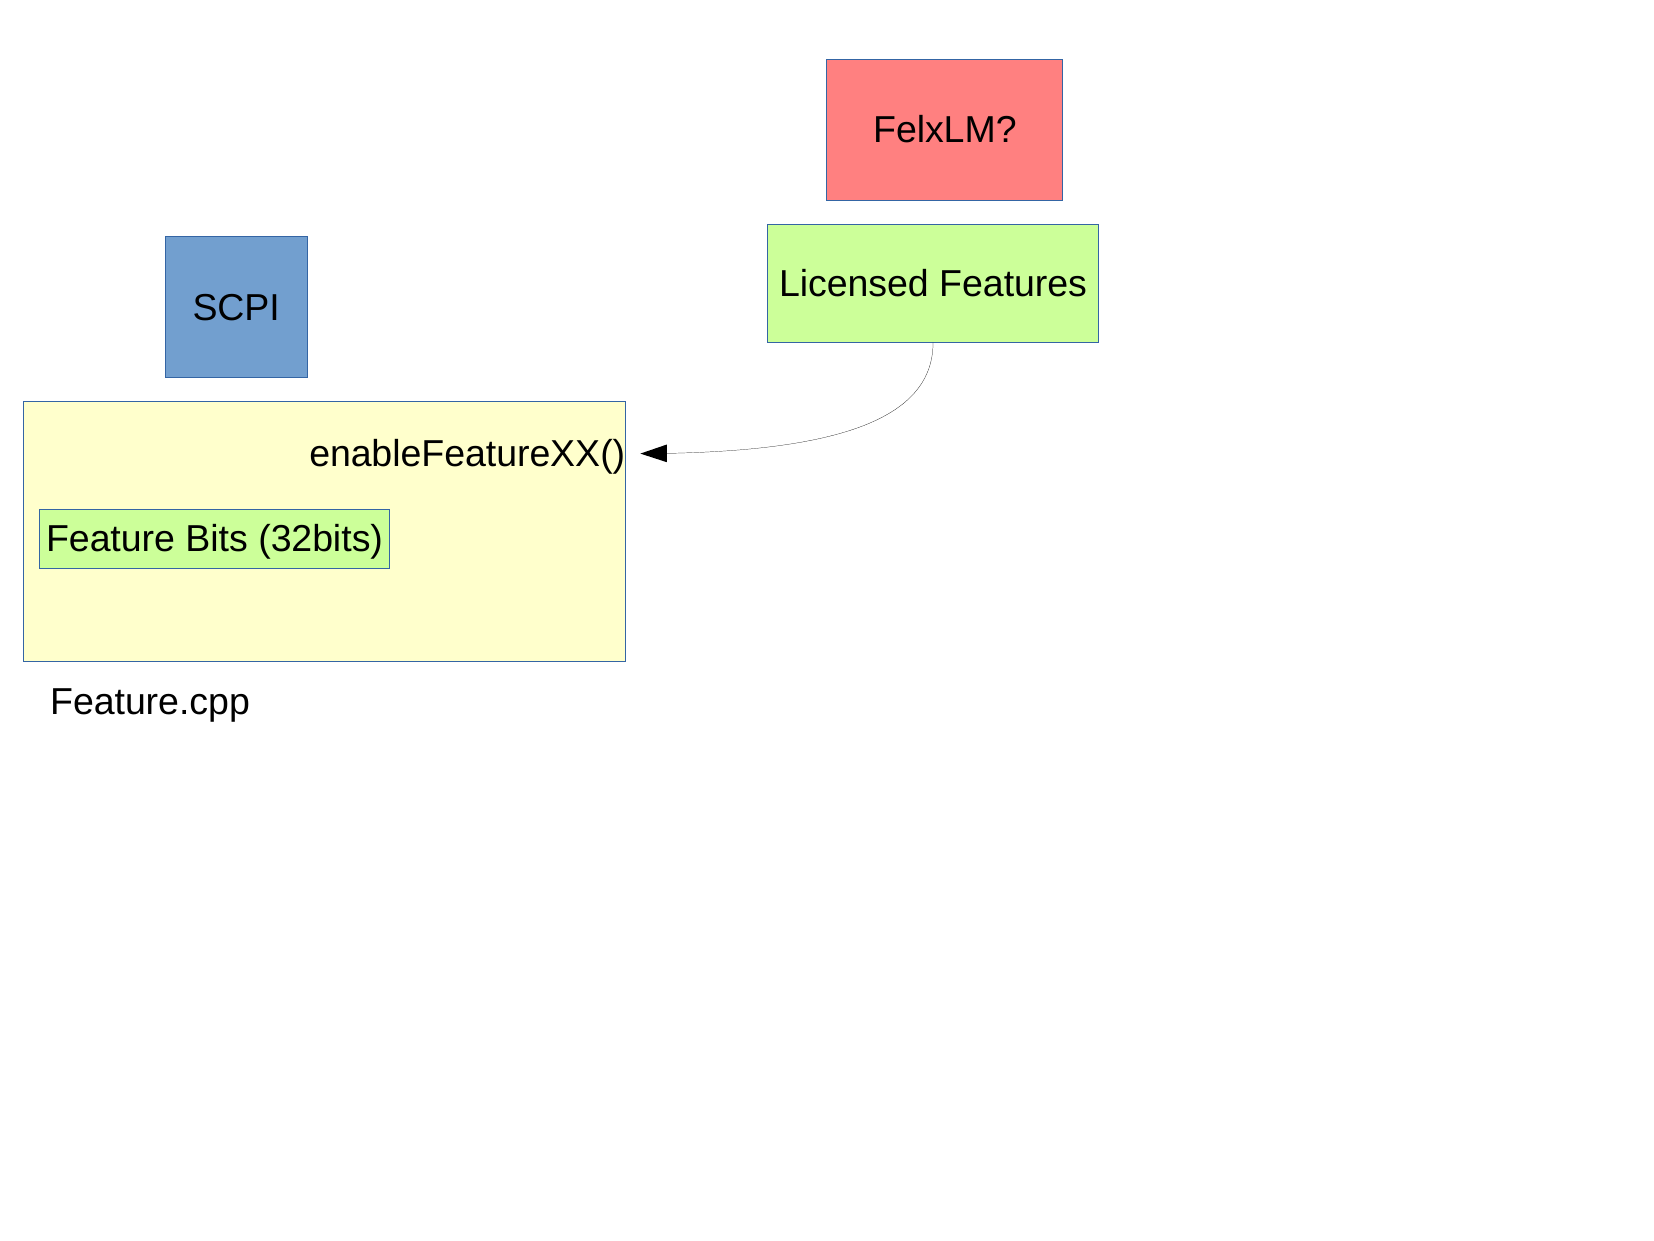

FelxLM?
Licensed Features
SCPI
enableFeatureXX()
Feature Bits (32bits)
Feature.cpp